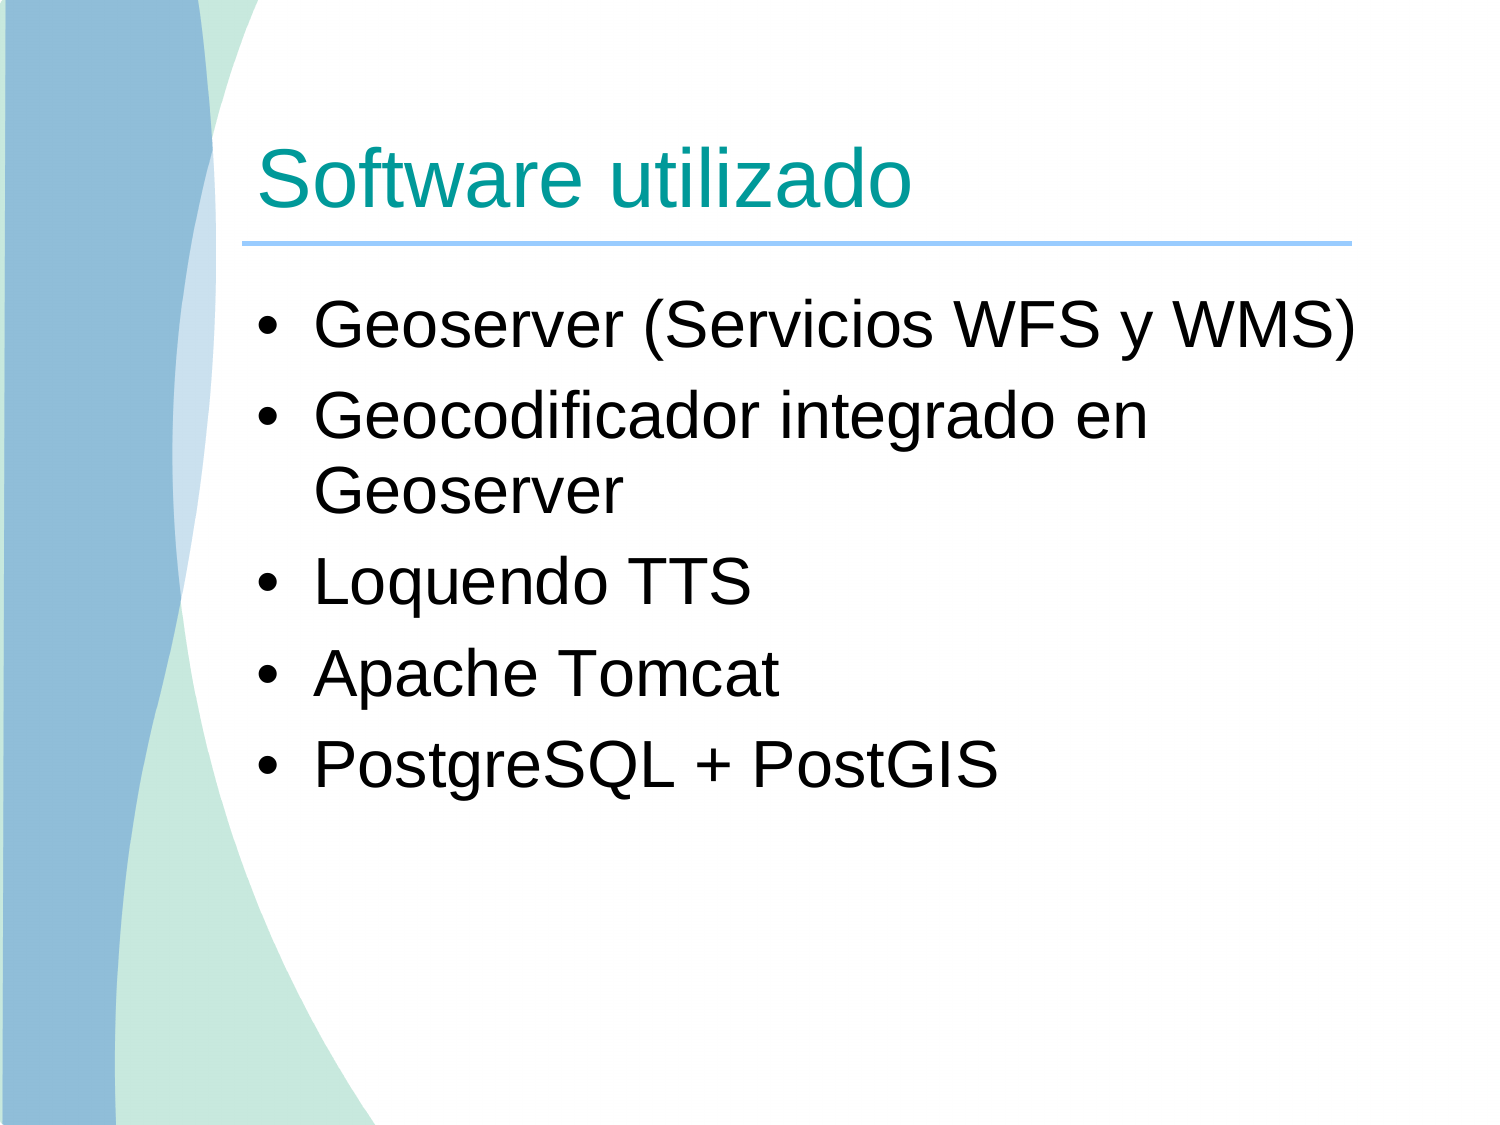

# Software utilizado
Geoserver (Servicios WFS y WMS)
Geocodificador integrado en Geoserver
Loquendo TTS
Apache Tomcat
PostgreSQL + PostGIS